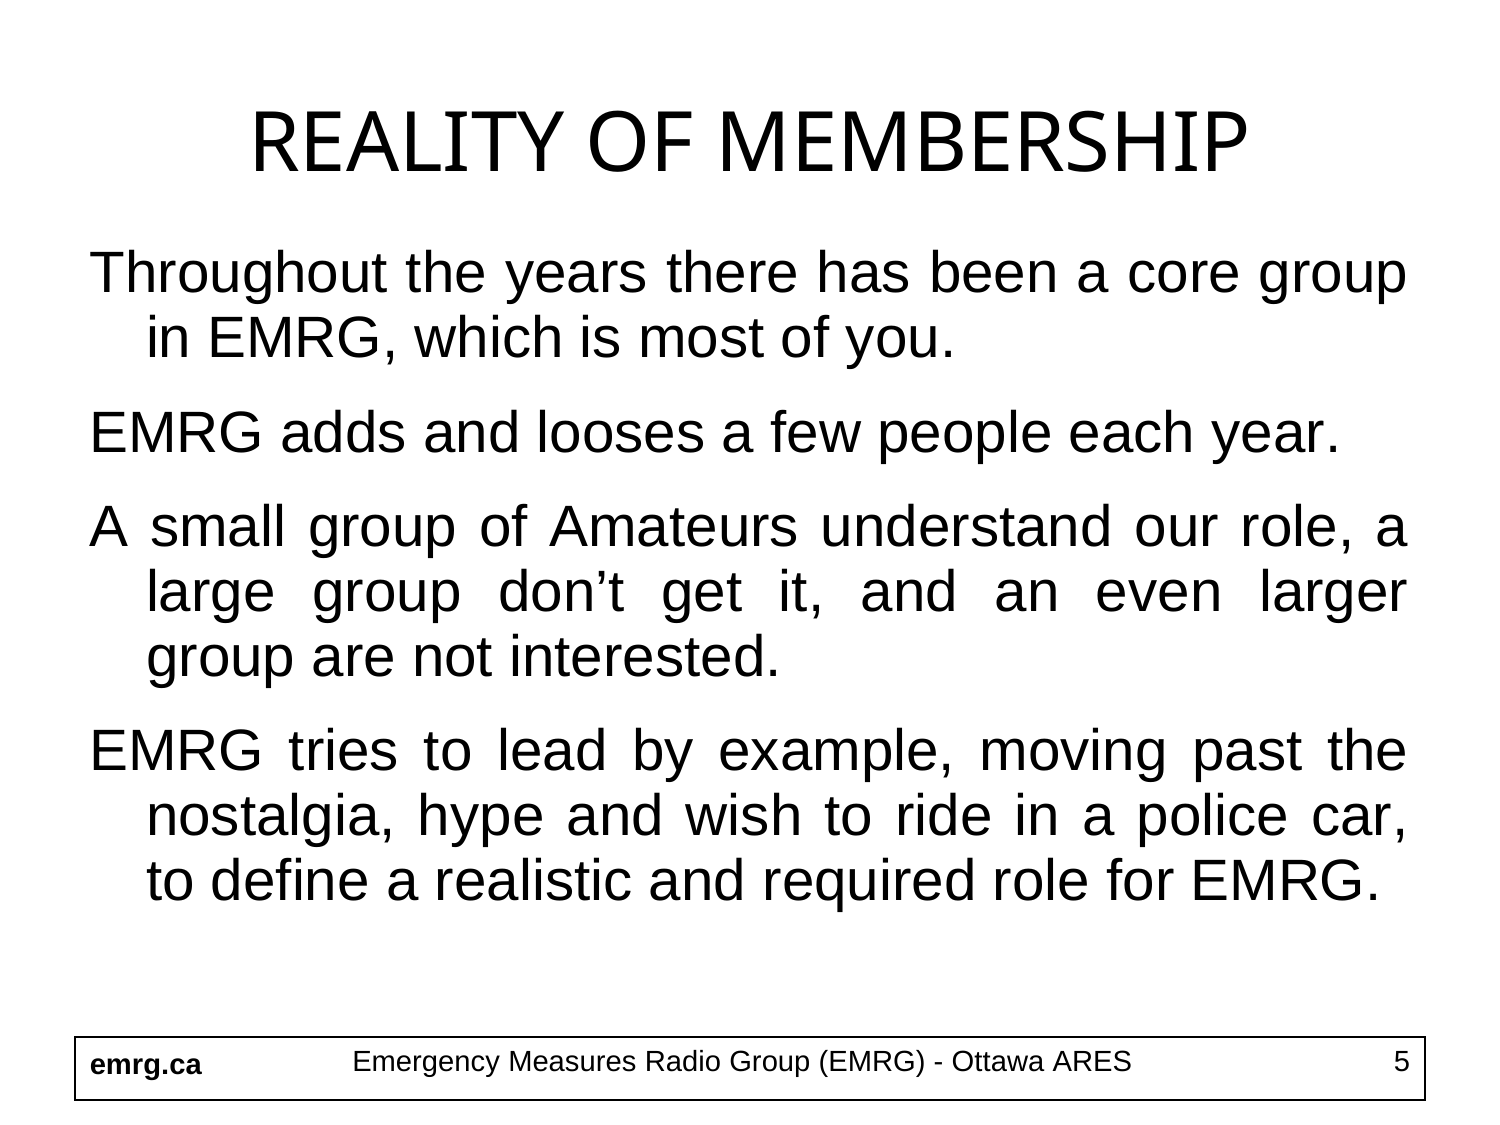

# REALITY OF MEMBERSHIP
Throughout the years there has been a core group in EMRG, which is most of you.
EMRG adds and looses a few people each year.
A small group of Amateurs understand our role, a large group don’t get it, and an even larger group are not interested.
EMRG tries to lead by example, moving past the nostalgia, hype and wish to ride in a police car, to define a realistic and required role for EMRG.
Emergency Measures Radio Group (EMRG) - Ottawa ARES
5